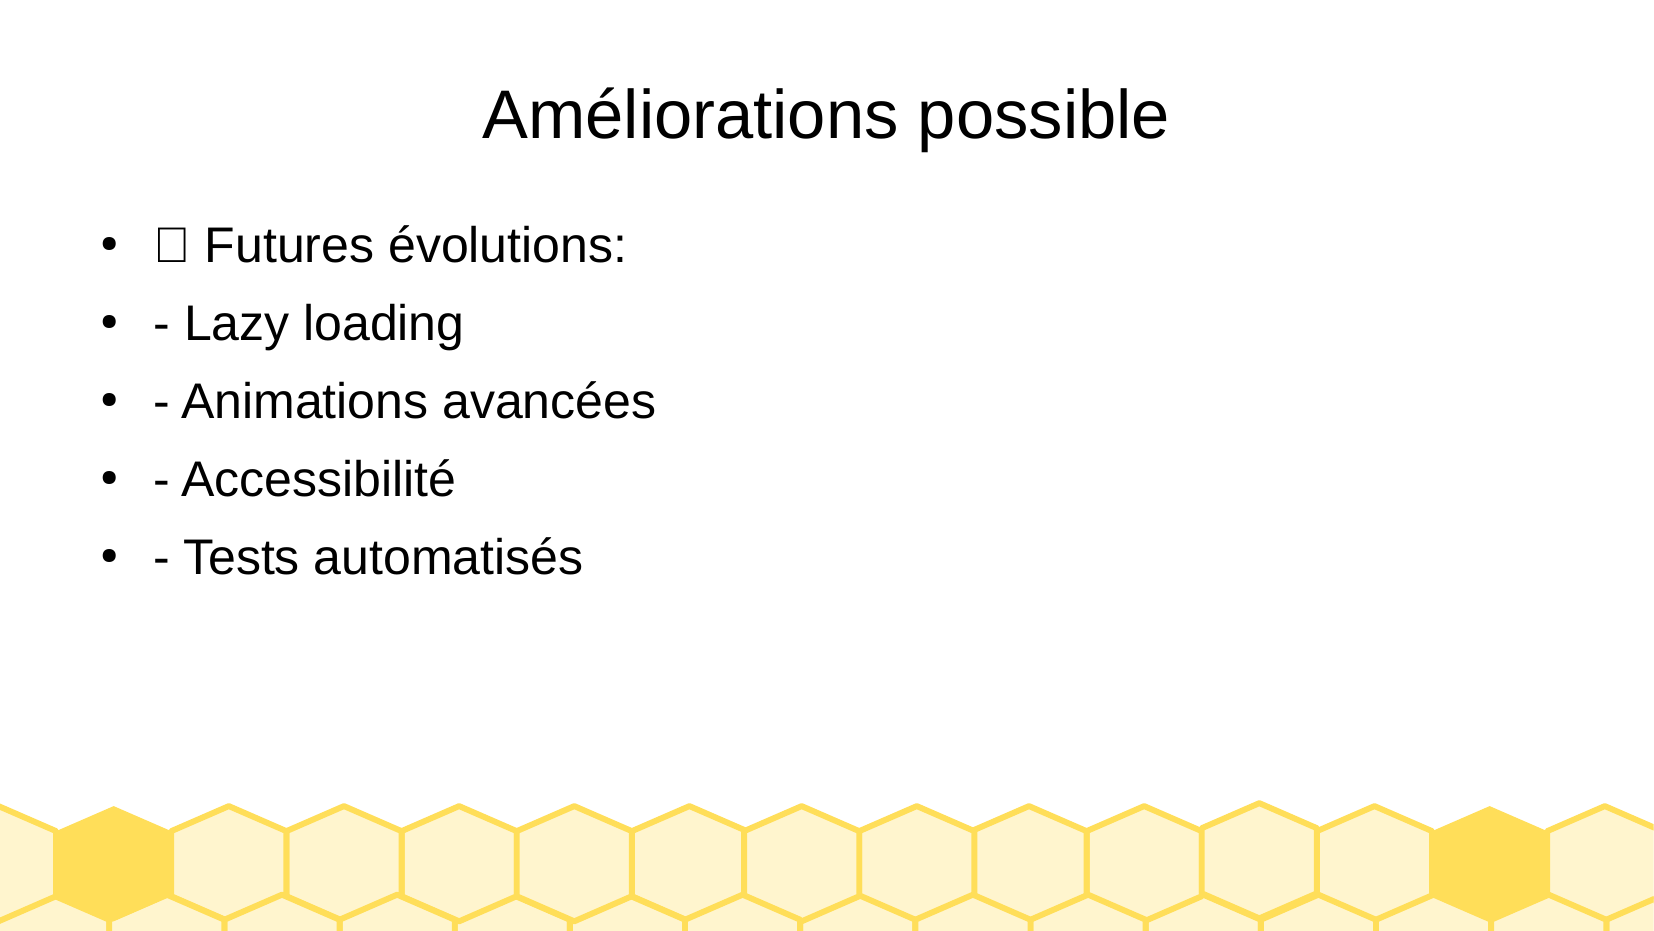

# Améliorations possible
🚀 Futures évolutions:
- Lazy loading
- Animations avancées
- Accessibilité
- Tests automatisés